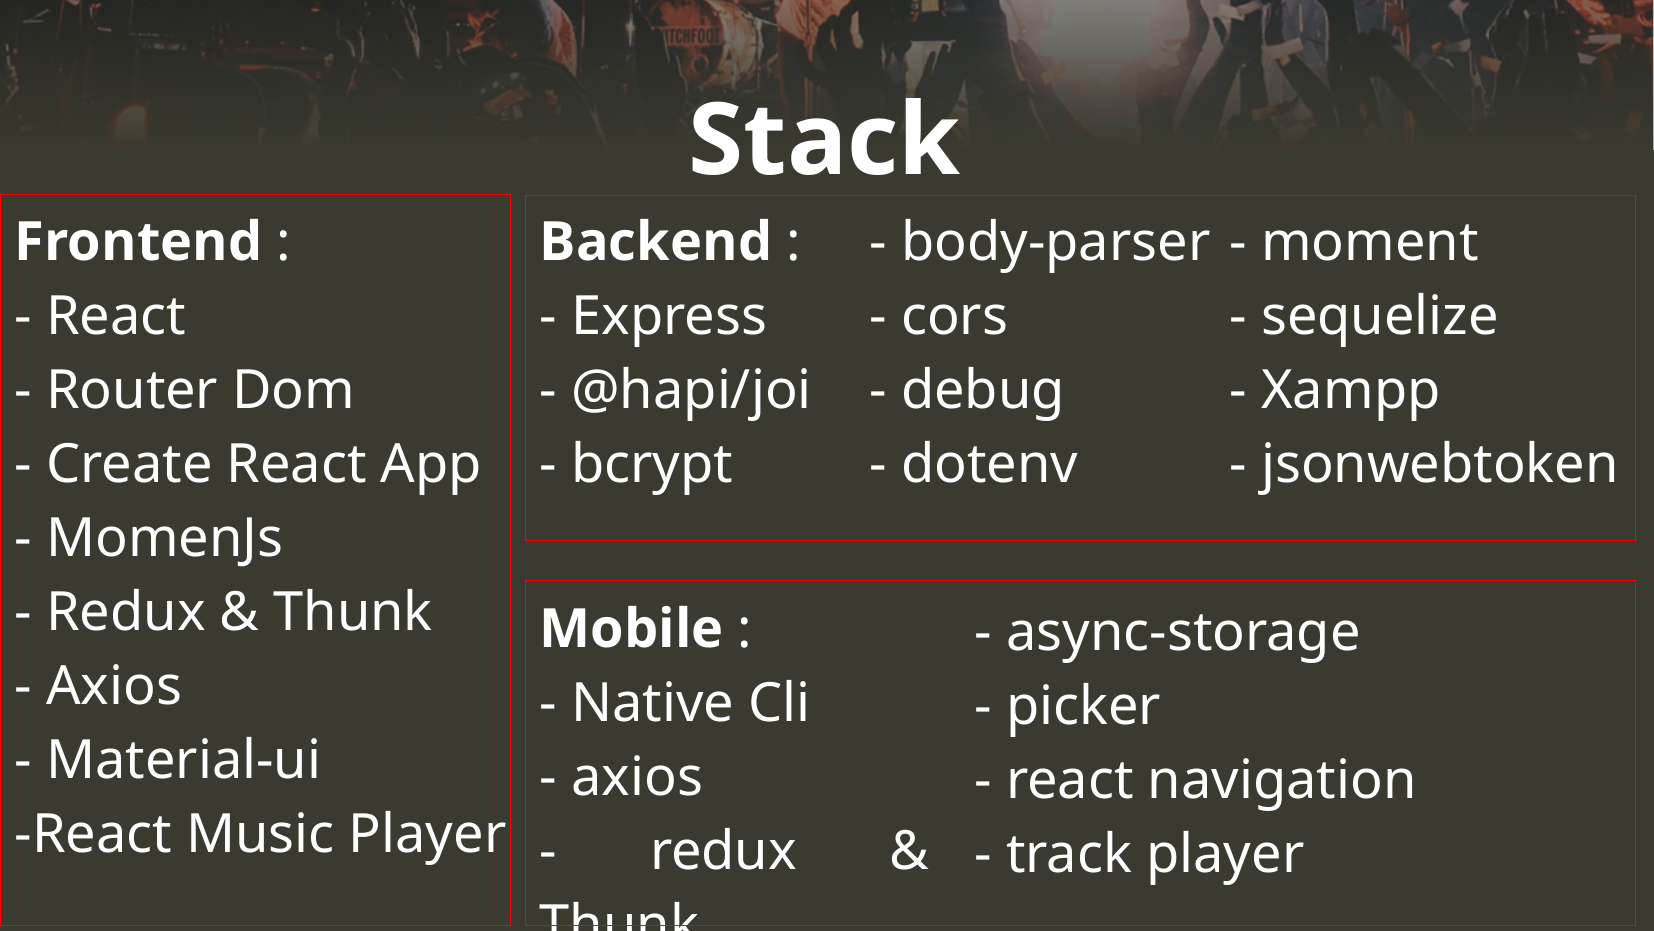

Stack
Frontend :
- React
- Router Dom
- Create React App
- MomenJs
- Redux & Thunk
- Axios
- Material-ui
-React Music Player
Backend :
- Express
- @hapi/joi
- bcrypt
- body-parser
- cors
- debug
- dotenv
- moment
- sequelize
- Xampp
- jsonwebtoken
Mobile :
- Native Cli
- axios
- redux & Thunk
- async-storage
- picker
- react navigation
- track player